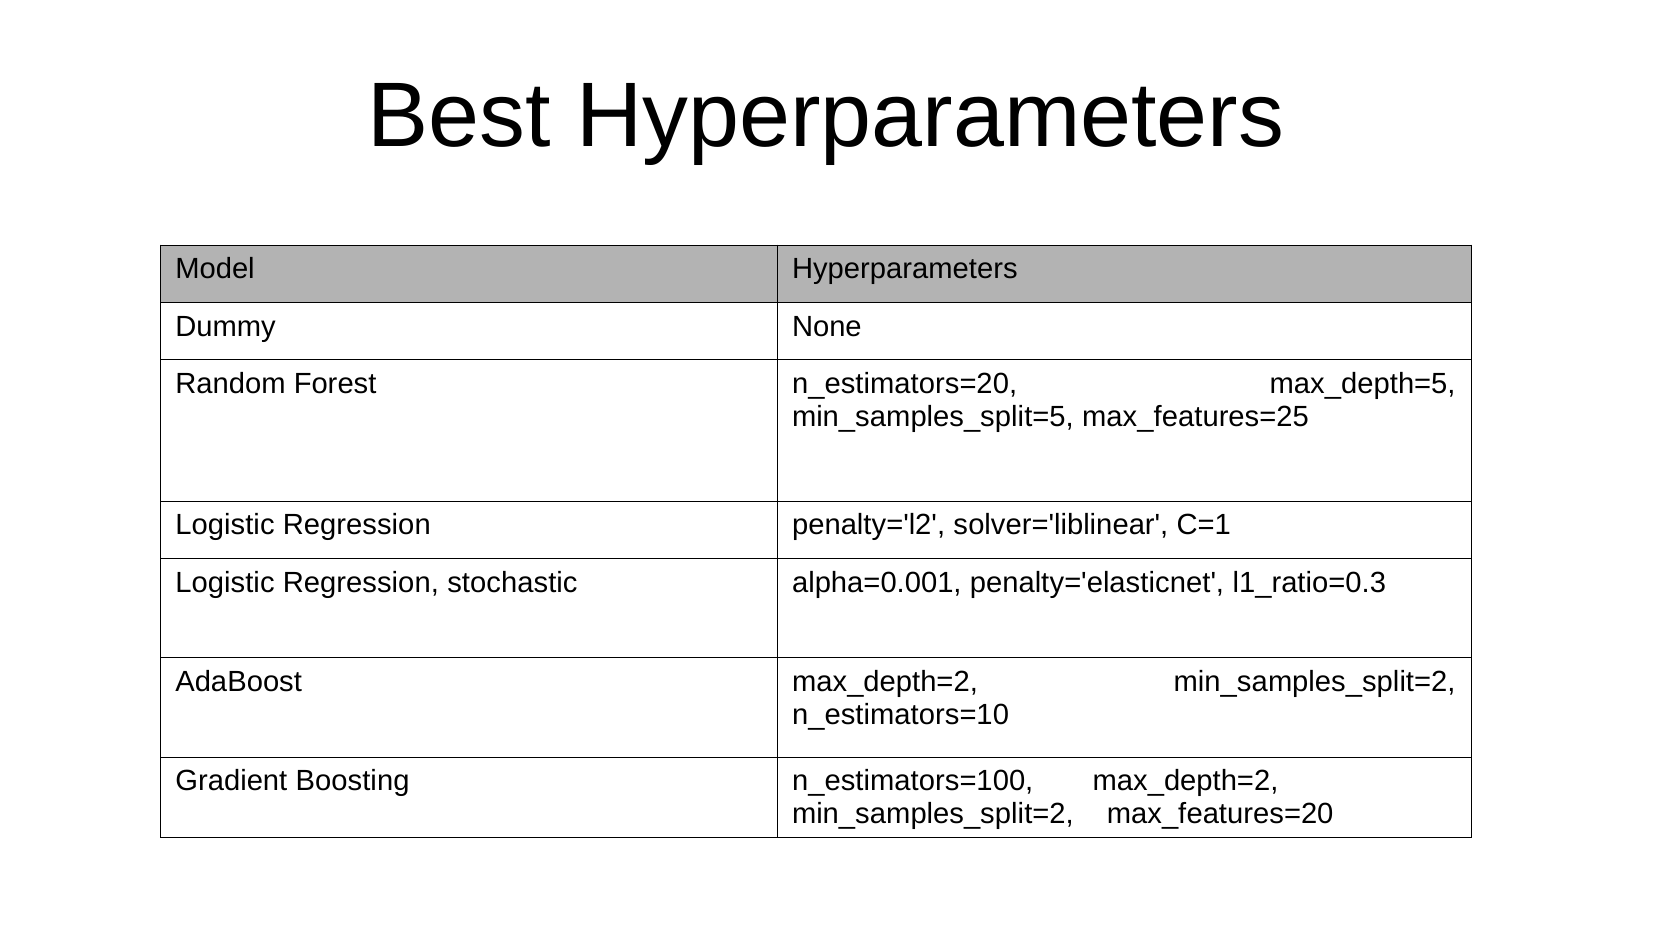

# Best Hyperparameters
| Model | Hyperparameters |
| --- | --- |
| Dummy | None |
| Random Forest | n\_estimators=20, max\_depth=5, min\_samples\_split=5, max\_features=25 |
| Logistic Regression | penalty='l2', solver='liblinear', C=1 |
| Logistic Regression, stochastic | alpha=0.001, penalty='elasticnet', l1\_ratio=0.3 |
| AdaBoost | max\_depth=2, min\_samples\_split=2, n\_estimators=10 |
| Gradient Boosting | n\_estimators=100, max\_depth=2, min\_samples\_split=2, max\_features=20 |